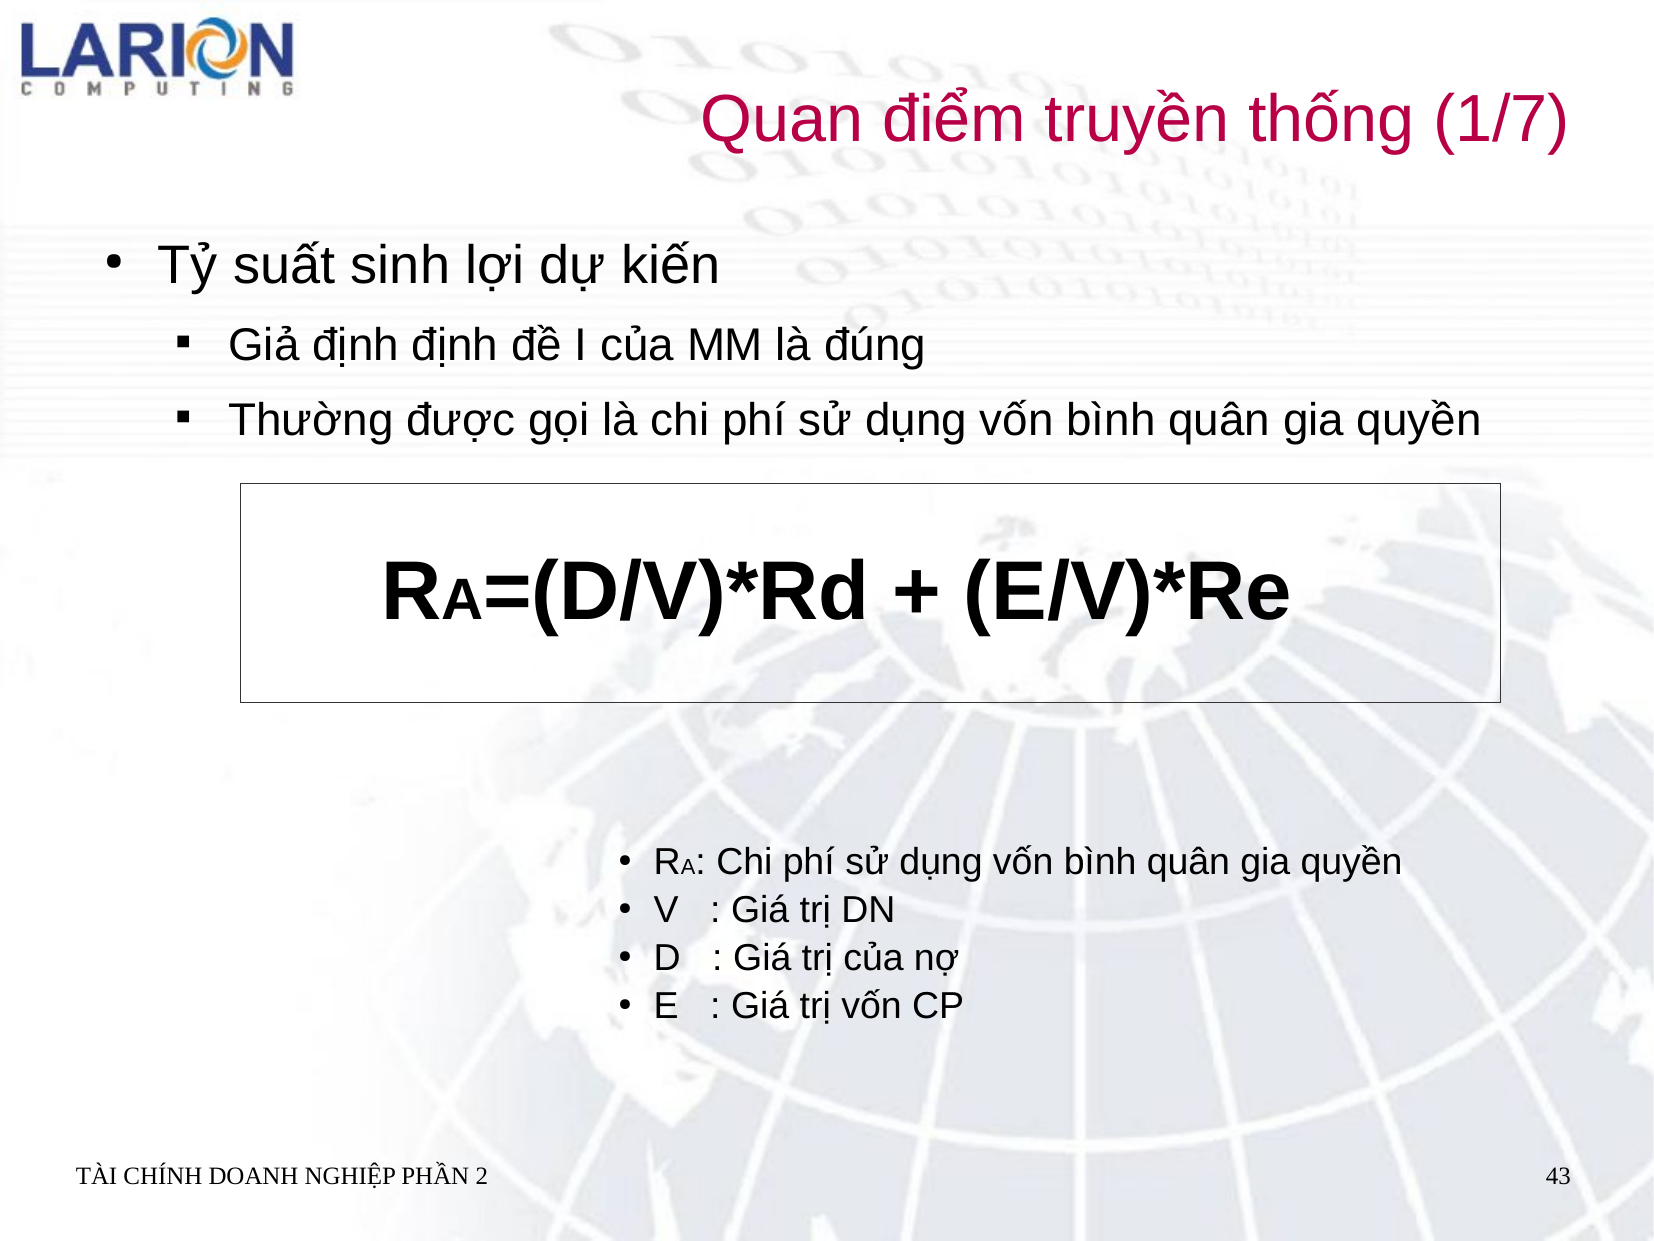

# Quan điểm truyền thống (1/7)
Tỷ suất sinh lợi dự kiến
Giả định định đề I của MM là đúng
Thường được gọi là chi phí sử dụng vốn bình quân gia quyền
 RA=(D/V)*Rd + (E/V)*Re
RA: Chi phí sử dụng vốn bình quân gia quyền
V : Giá trị DN
D : Giá trị của nợ
E : Giá trị vốn CP
TÀI CHÍNH DOANH NGHIỆP PHẦN 2
43